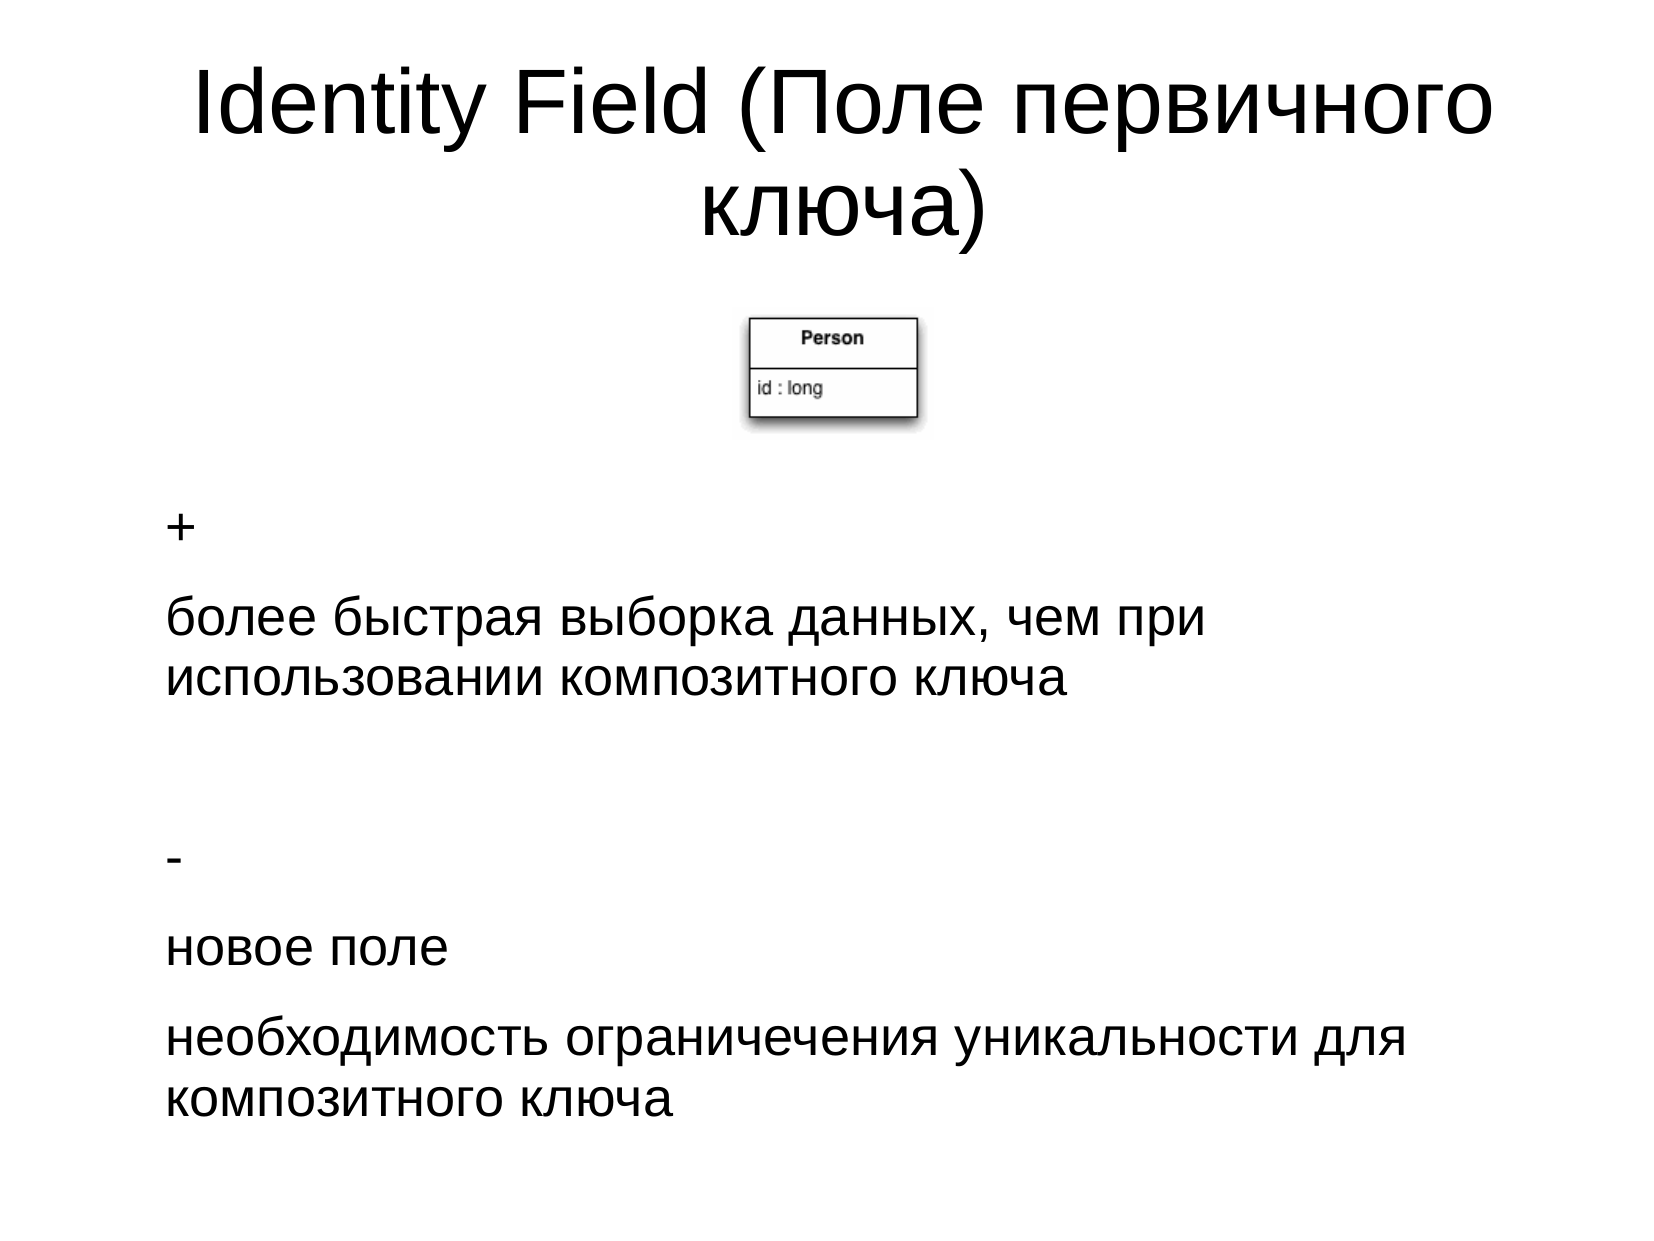

# Identity Field (Поле первичного ключа)
+
более быстрая выборка данных, чем при использовании композитного ключа
-
новое поле
необходимость ограничечения уникальности для композитного ключа